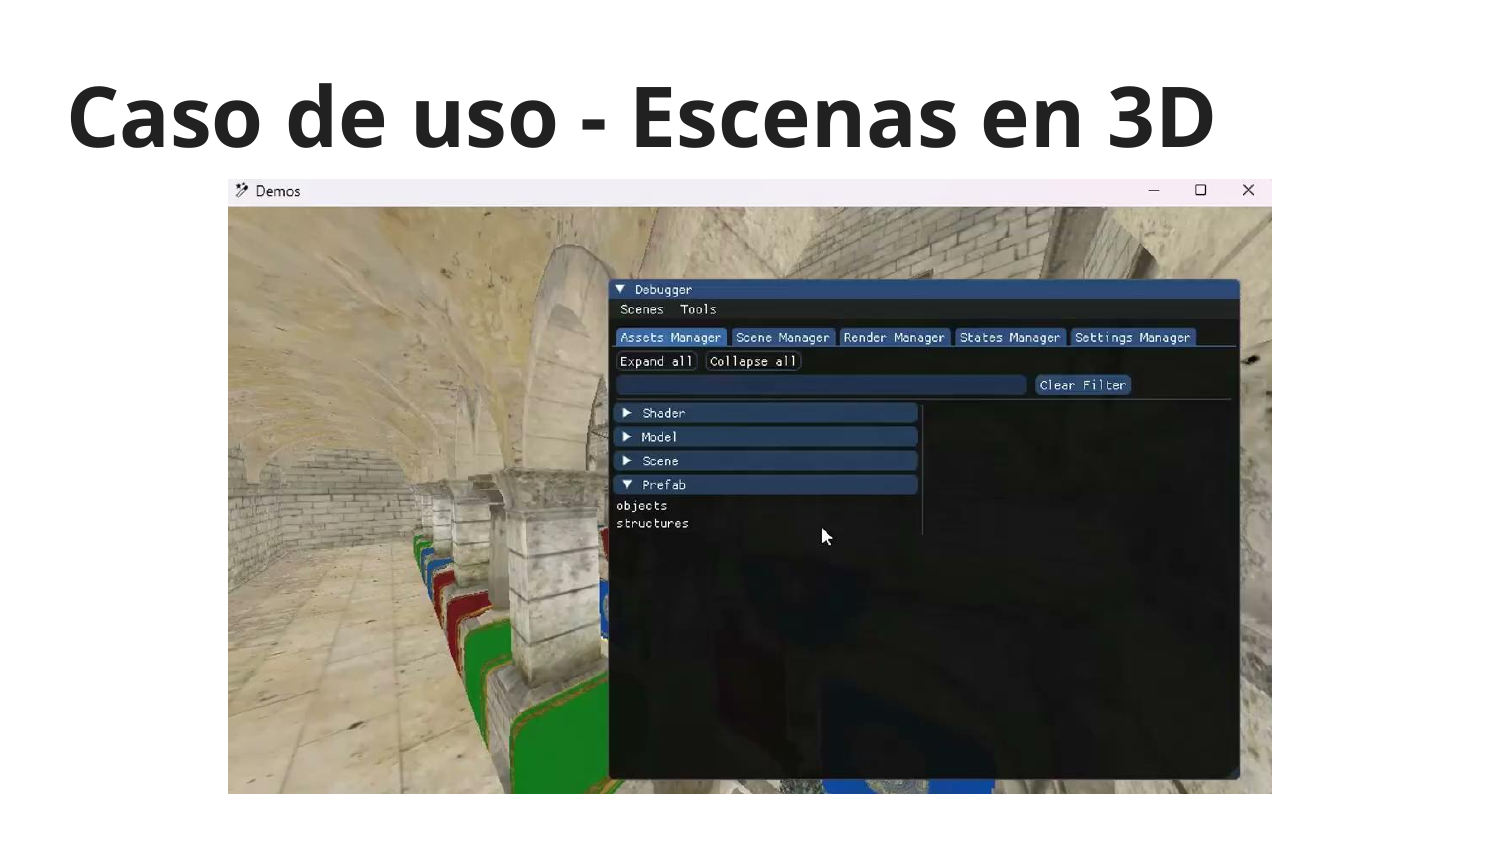

# Caso de uso - Escenas en 3D